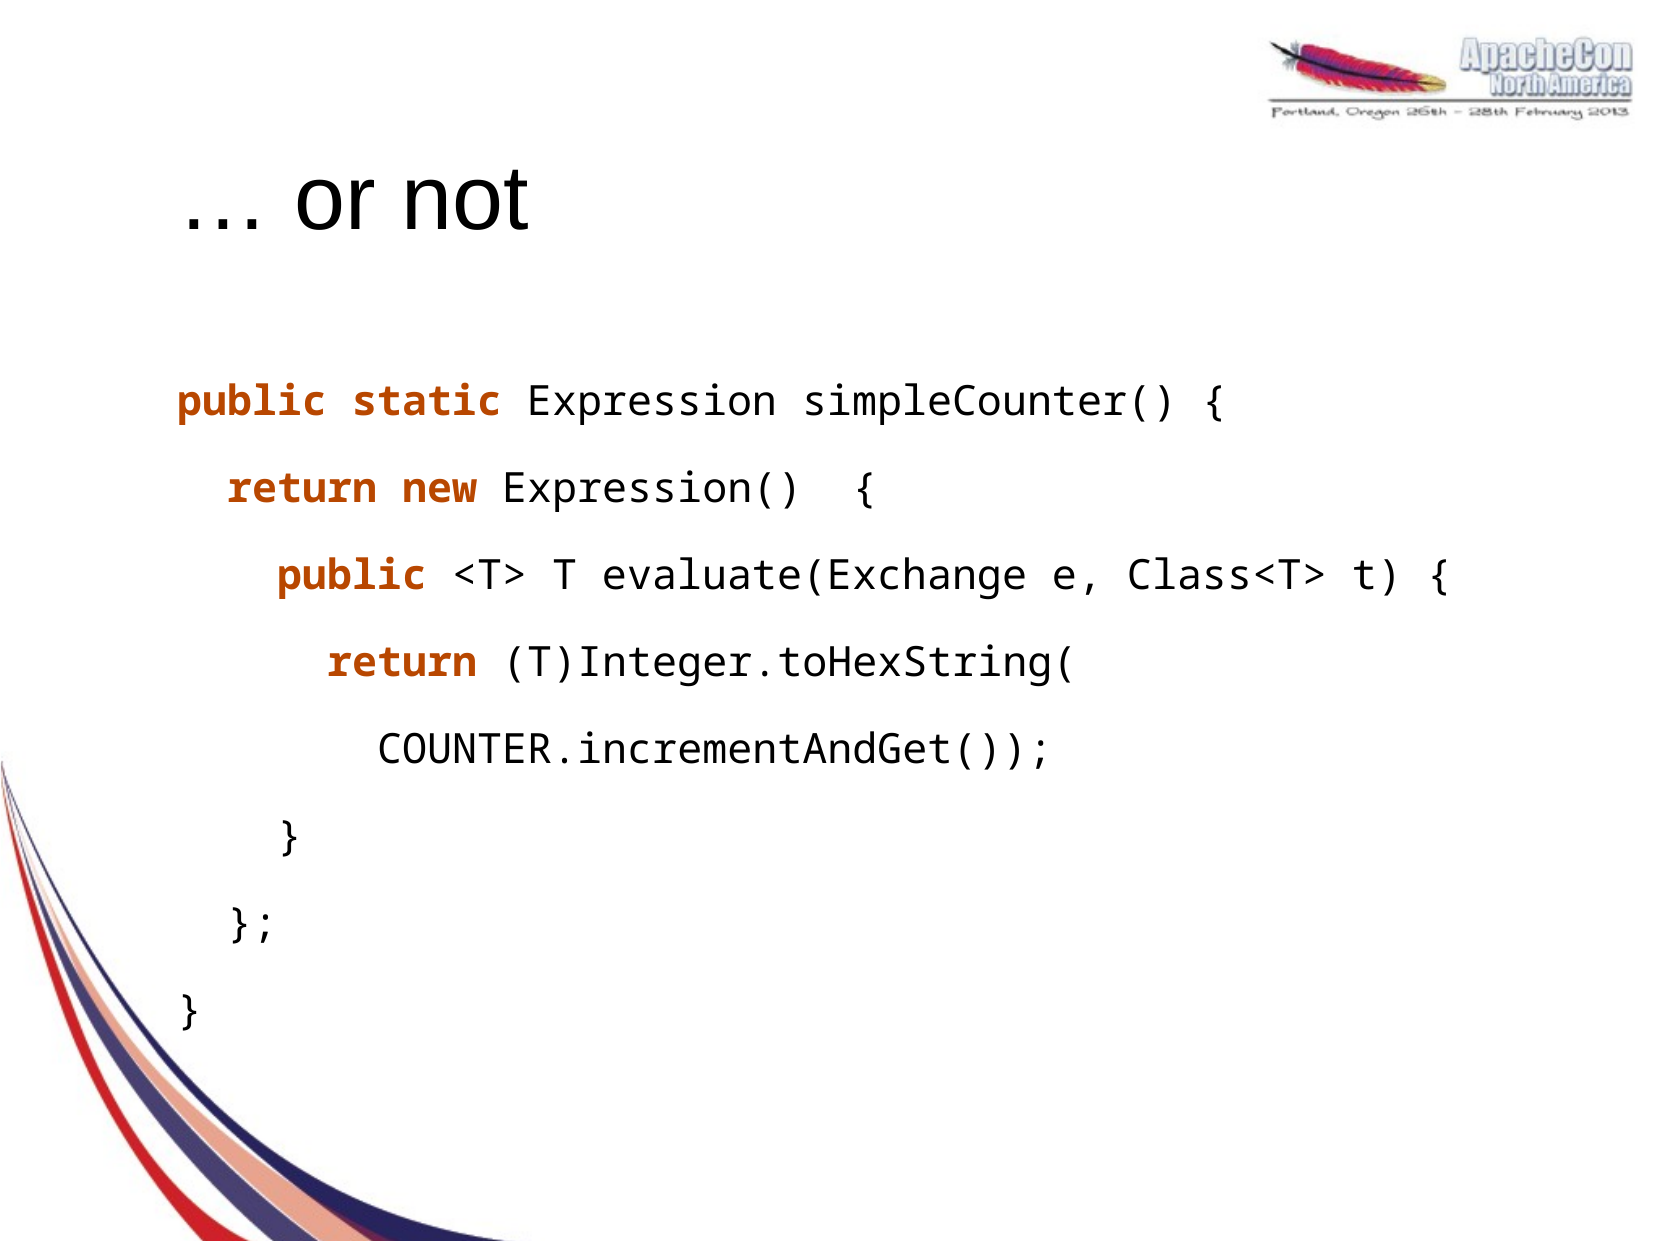

# … or not
public static Expression simpleCounter() {
 return new Expression() {
 public <T> T evaluate(Exchange e, Class<T> t) {
 return (T)Integer.toHexString(
 COUNTER.incrementAndGet());
 }
 };
}